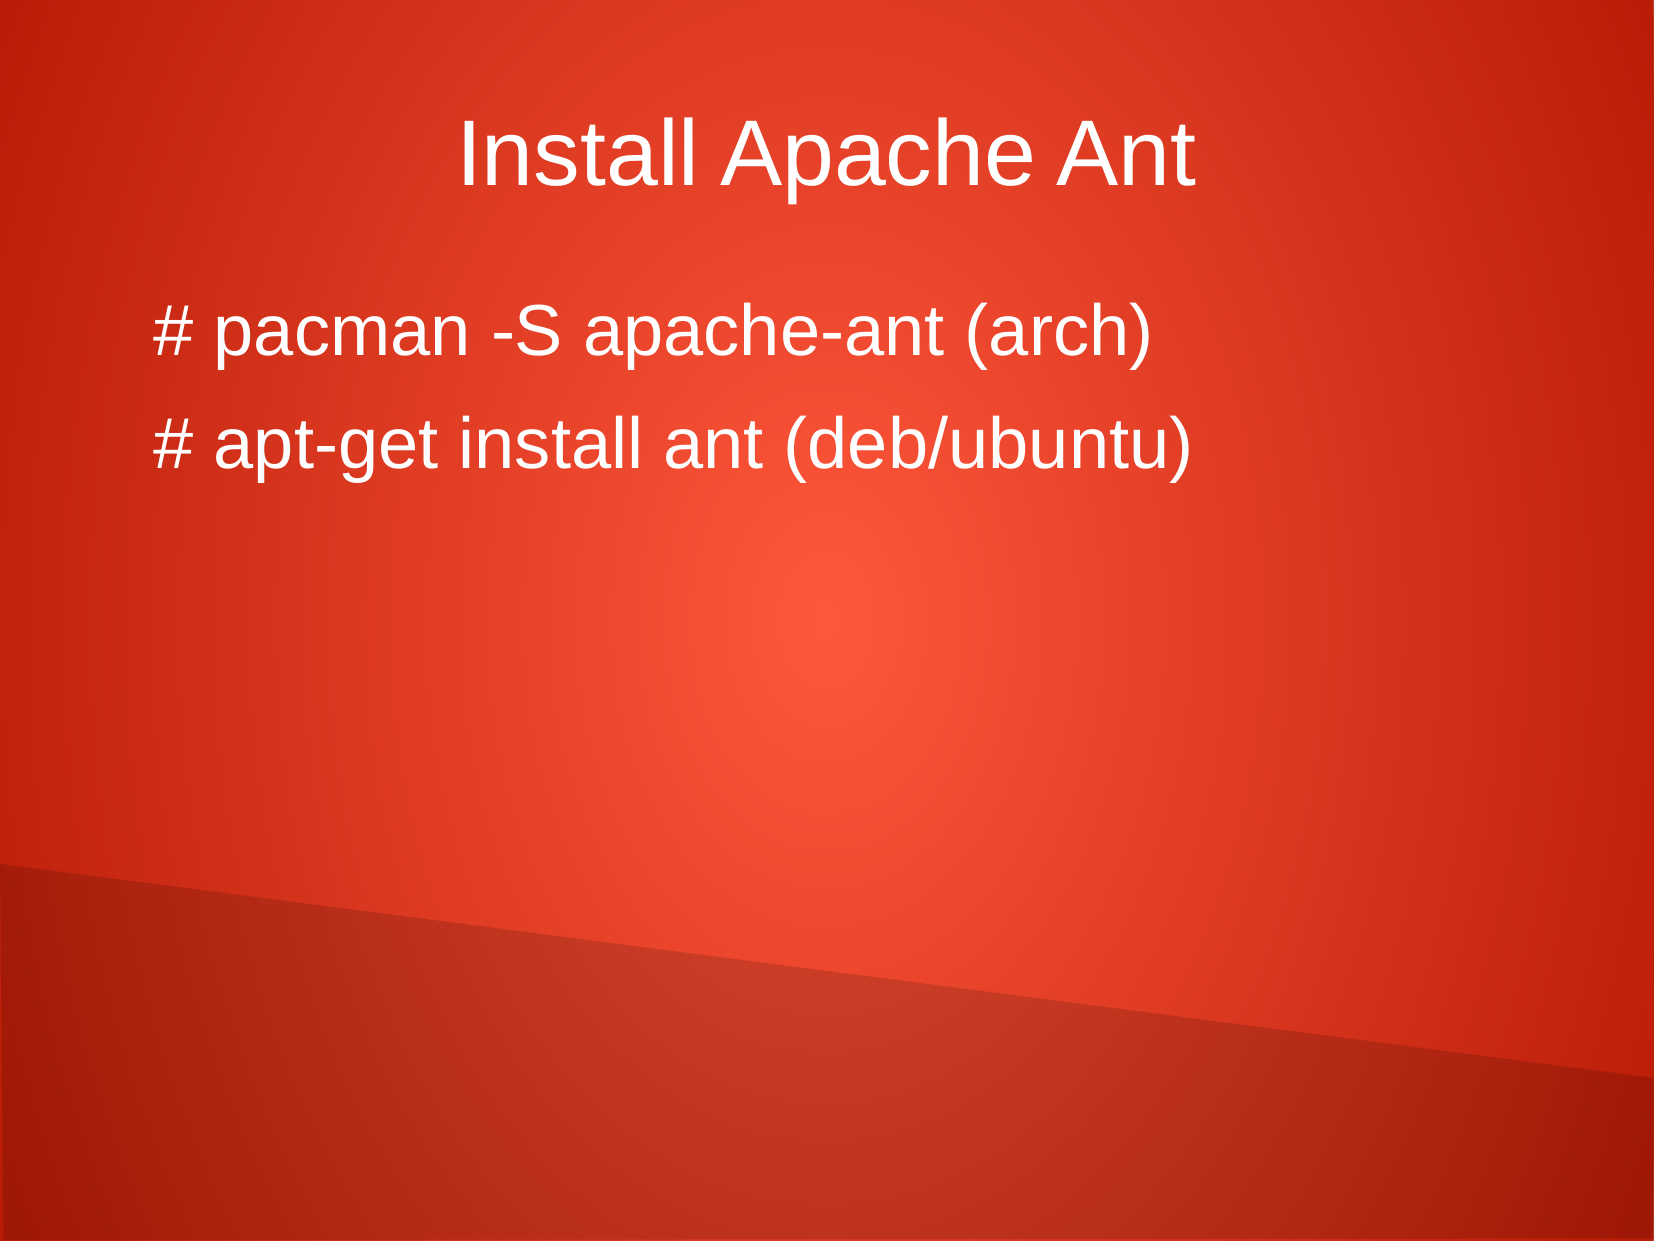

# Install Apache Ant
# pacman -S apache-ant (arch)
# apt-get install ant (deb/ubuntu)